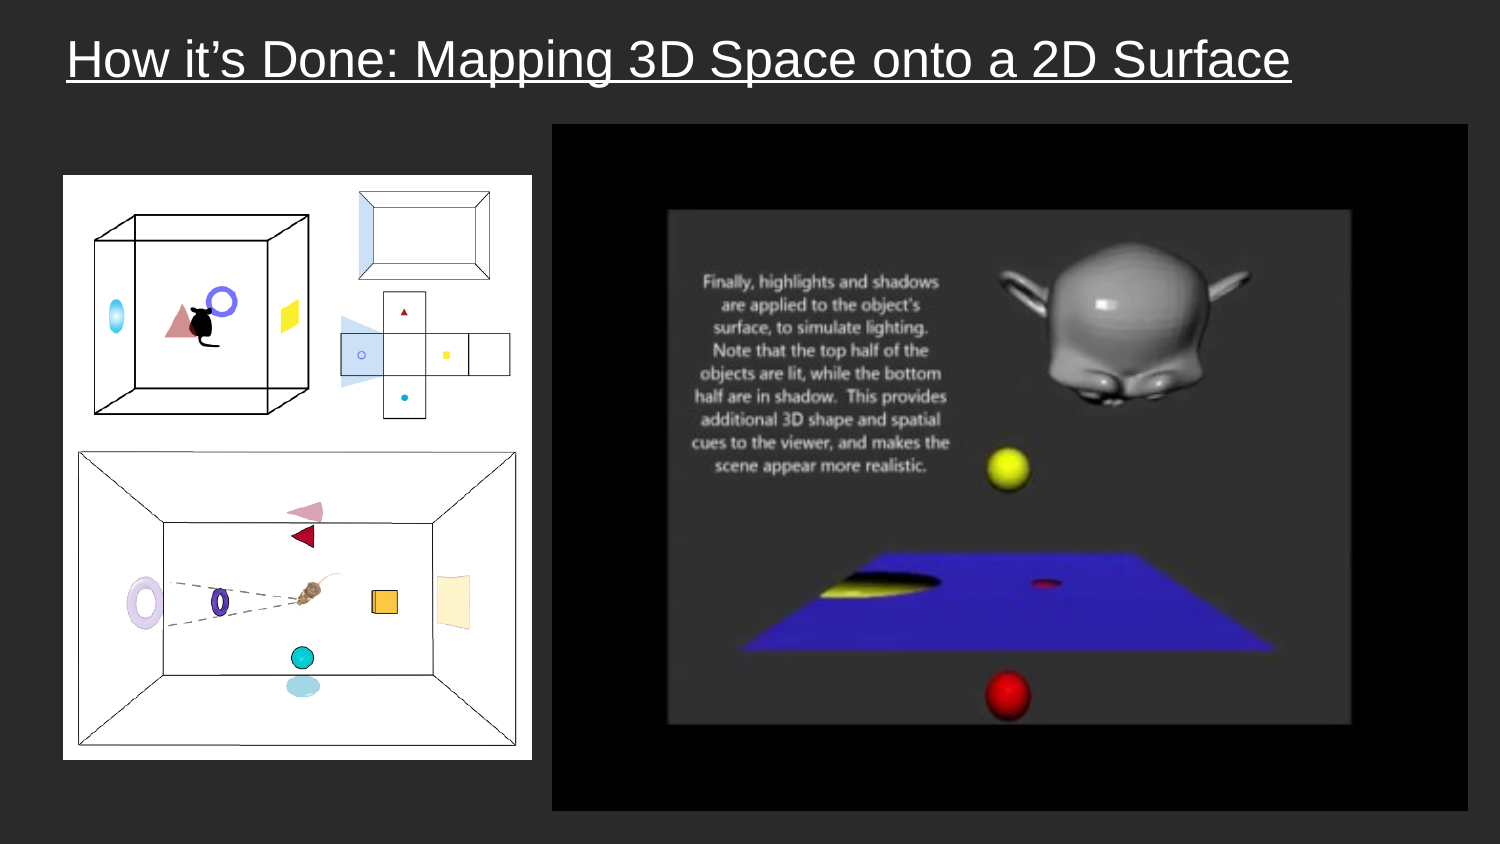

# How it’s Done: Mapping 3D Space onto a 2D Surface